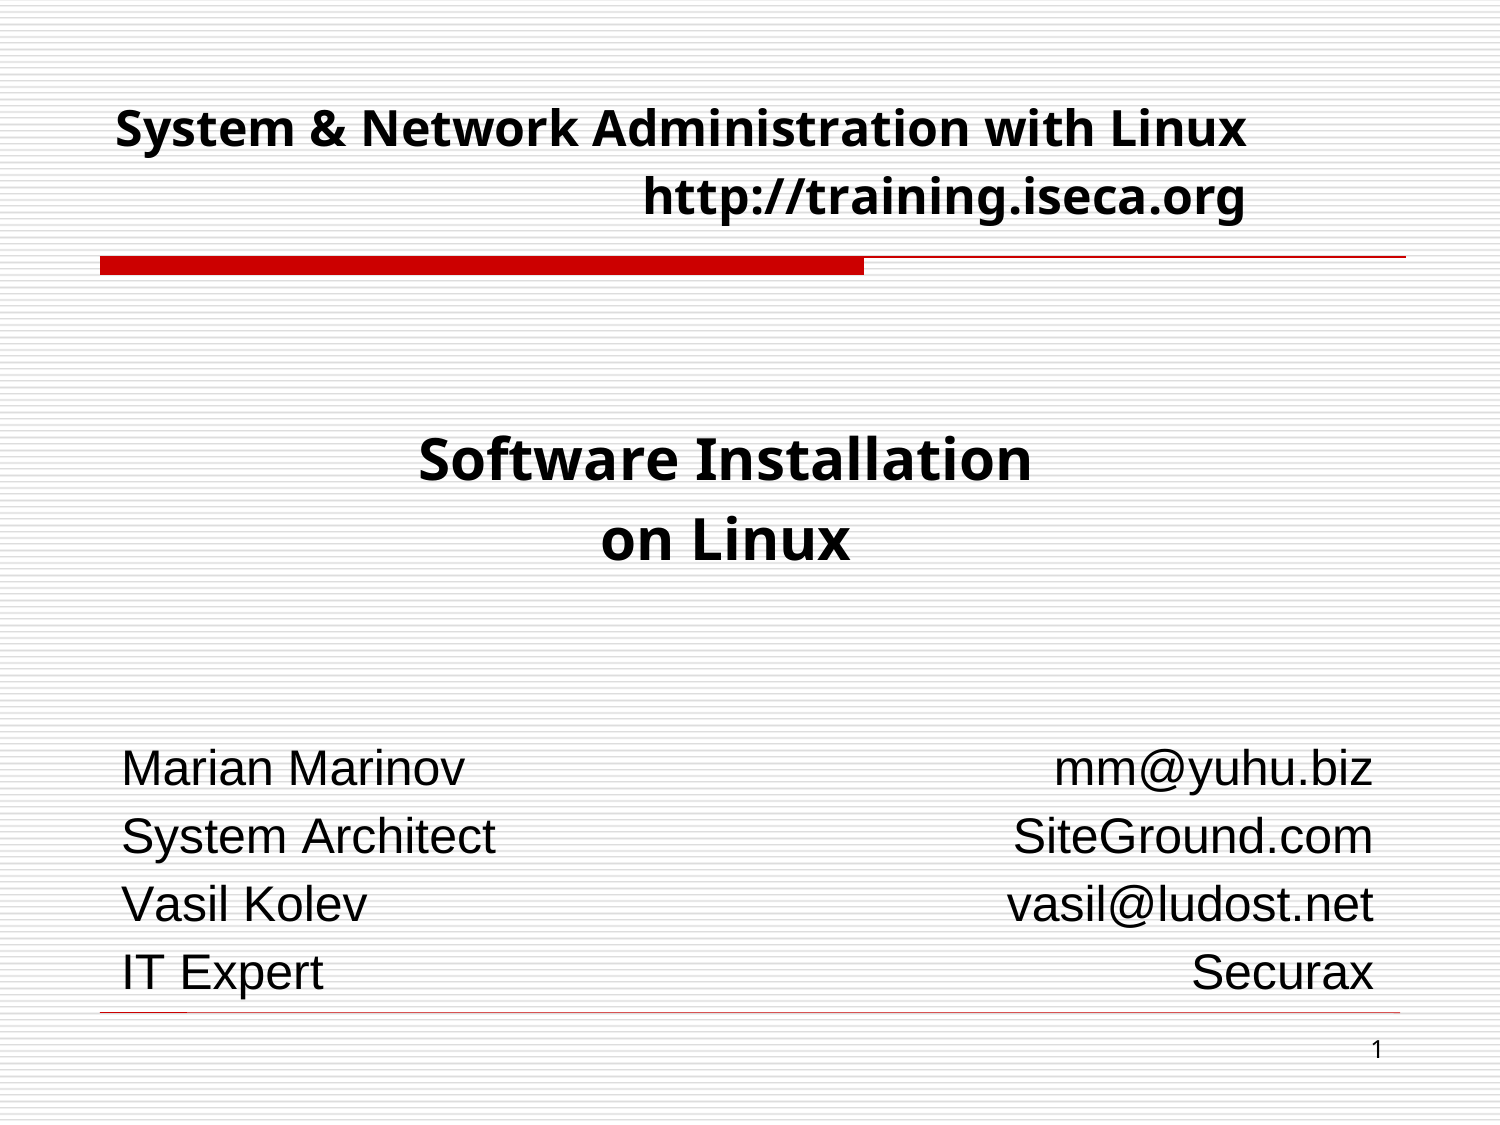

# System & Network Administration with Linux http://training.iseca.org
Software Installation
on Linux
Marian Marinov
System Architect
Vasil Kolev
IT Expert
mm@yuhu.biz
SiteGround.com
vasil@ludost.net
Securax
1